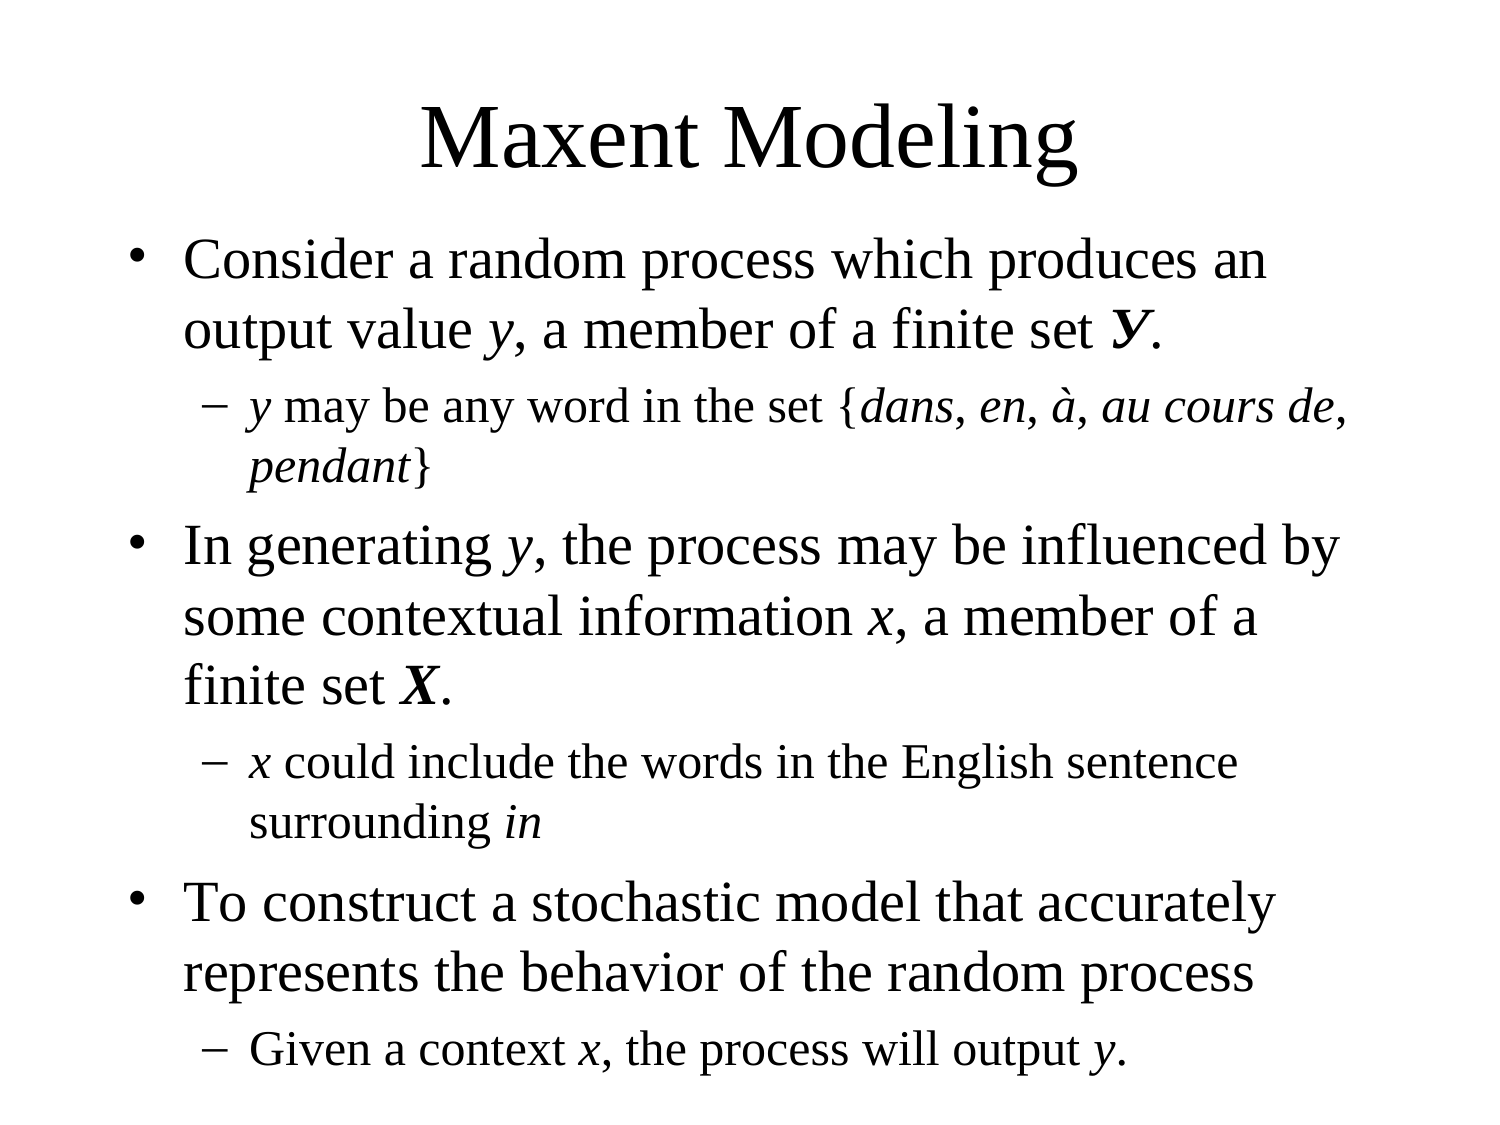

# Maxent Modeling
Consider a random process which produces an output value y, a member of a finite set У.
y may be any word in the set {dans, en, à, au cours de, pendant}
In generating y, the process may be influenced by some contextual information x, a member of a finite set X.
x could include the words in the English sentence surrounding in
To construct a stochastic model that accurately represents the behavior of the random process
Given a context x, the process will output y.